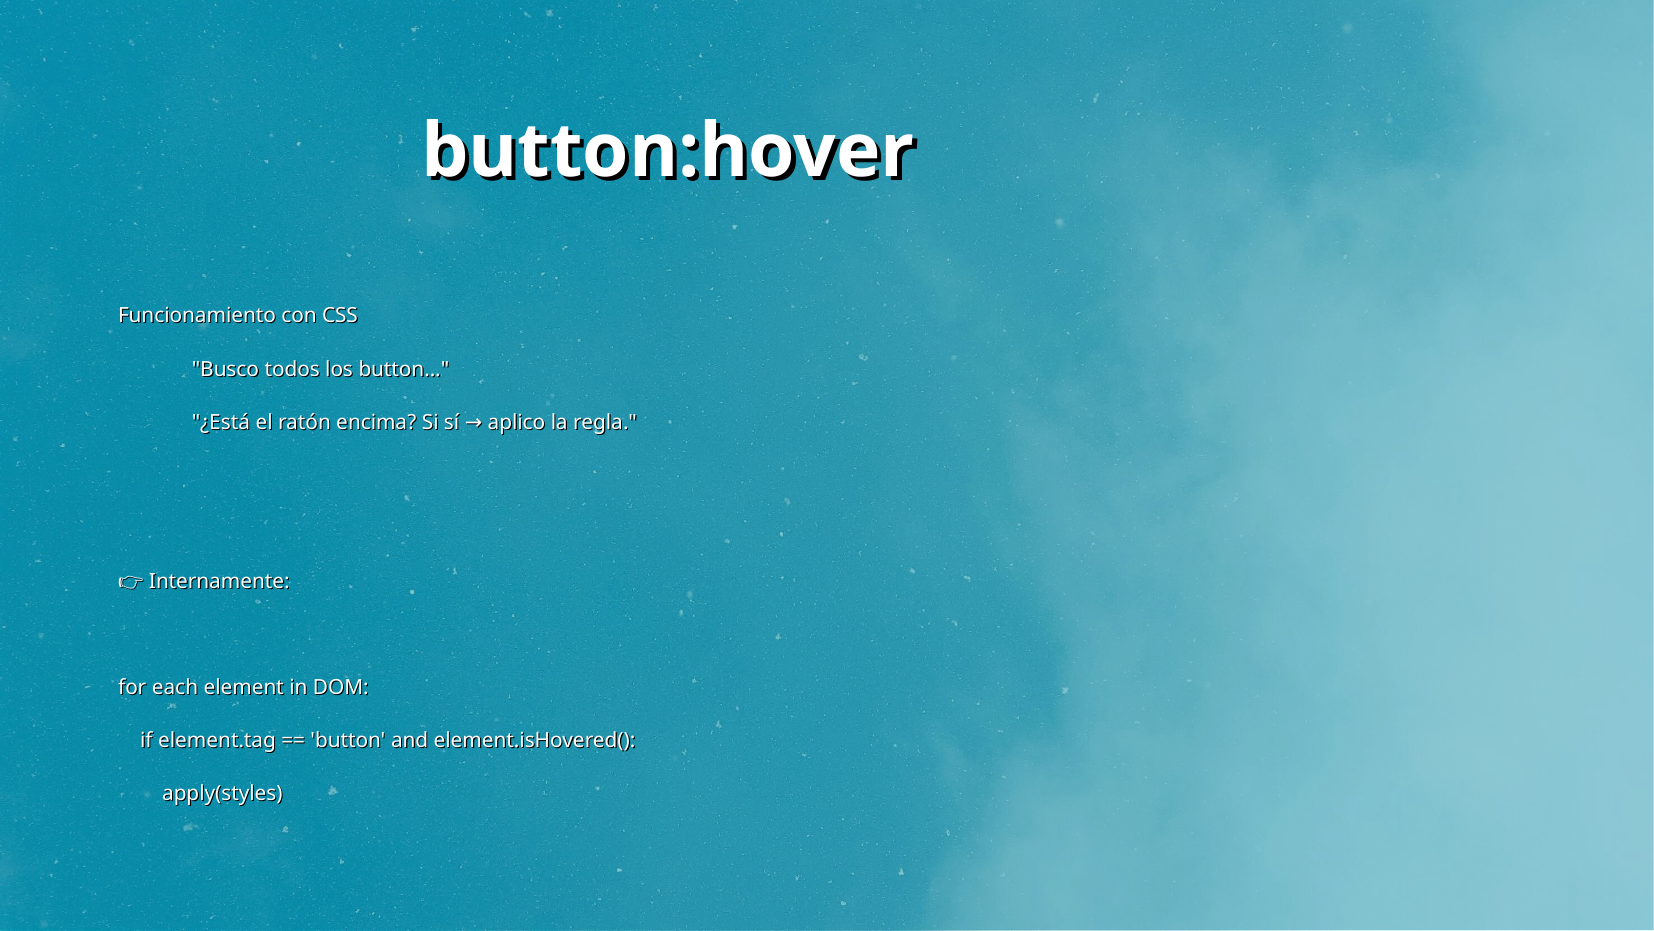

# button:hover
Funcionamiento con CSS
	"Busco todos los button..."
	"¿Está el ratón encima? Si sí → aplico la regla."
👉 Internamente:
for each element in DOM:
 if element.tag == 'button' and element.isHovered():
 apply(styles)